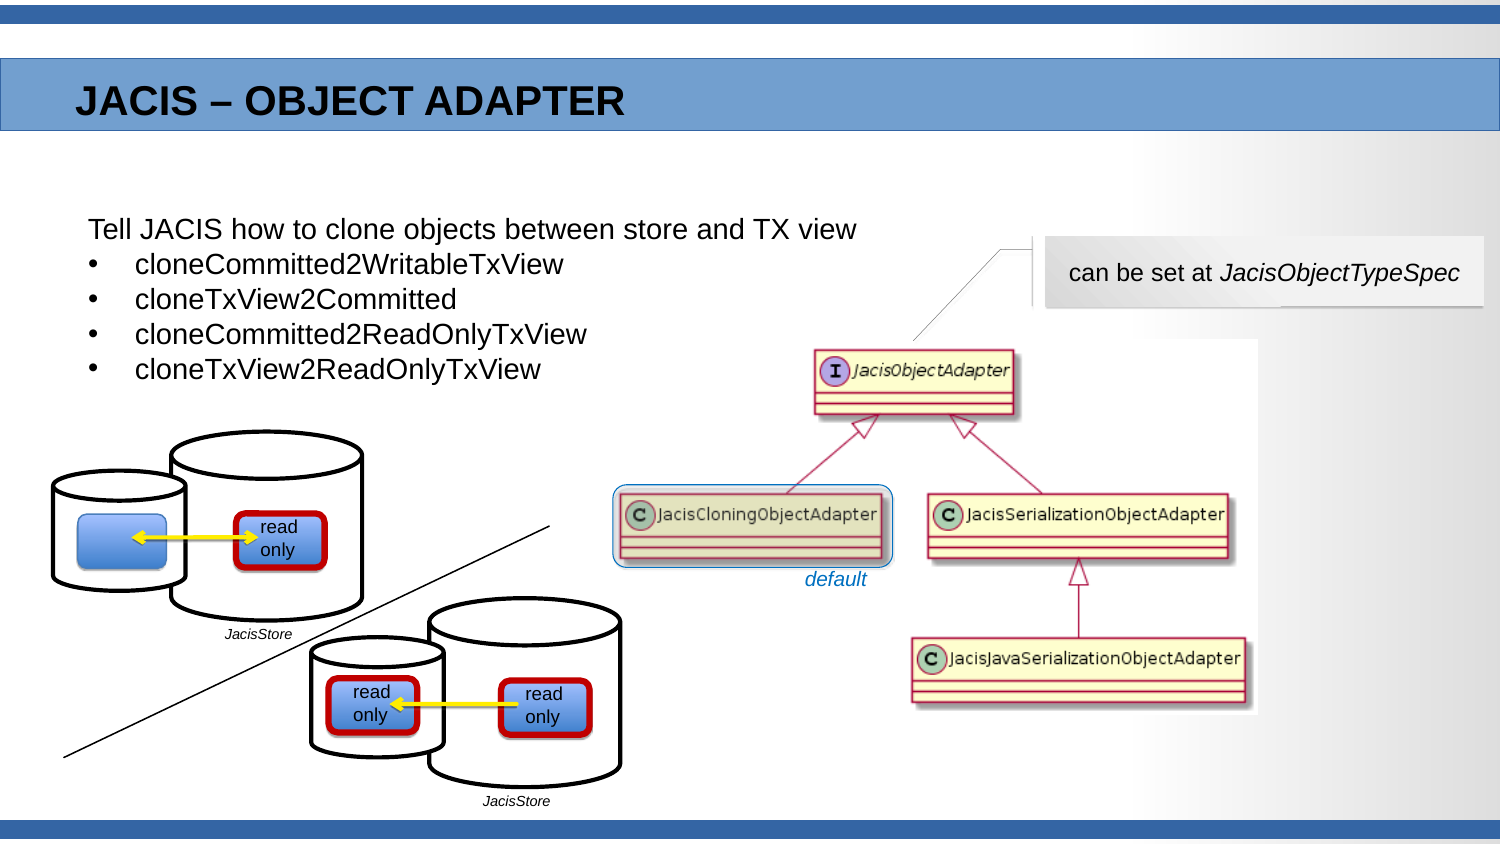

# JACIS – OBJECT Adapter
Tell JACIS how to clone objects between store and TX view
cloneCommitted2WritableTxView
cloneTxView2Committed
cloneCommitted2ReadOnlyTxView
cloneTxView2ReadOnlyTxView
can be set at JacisObjectTypeSpec
default
read
only
JacisStore
read
only
read
only
JacisStore